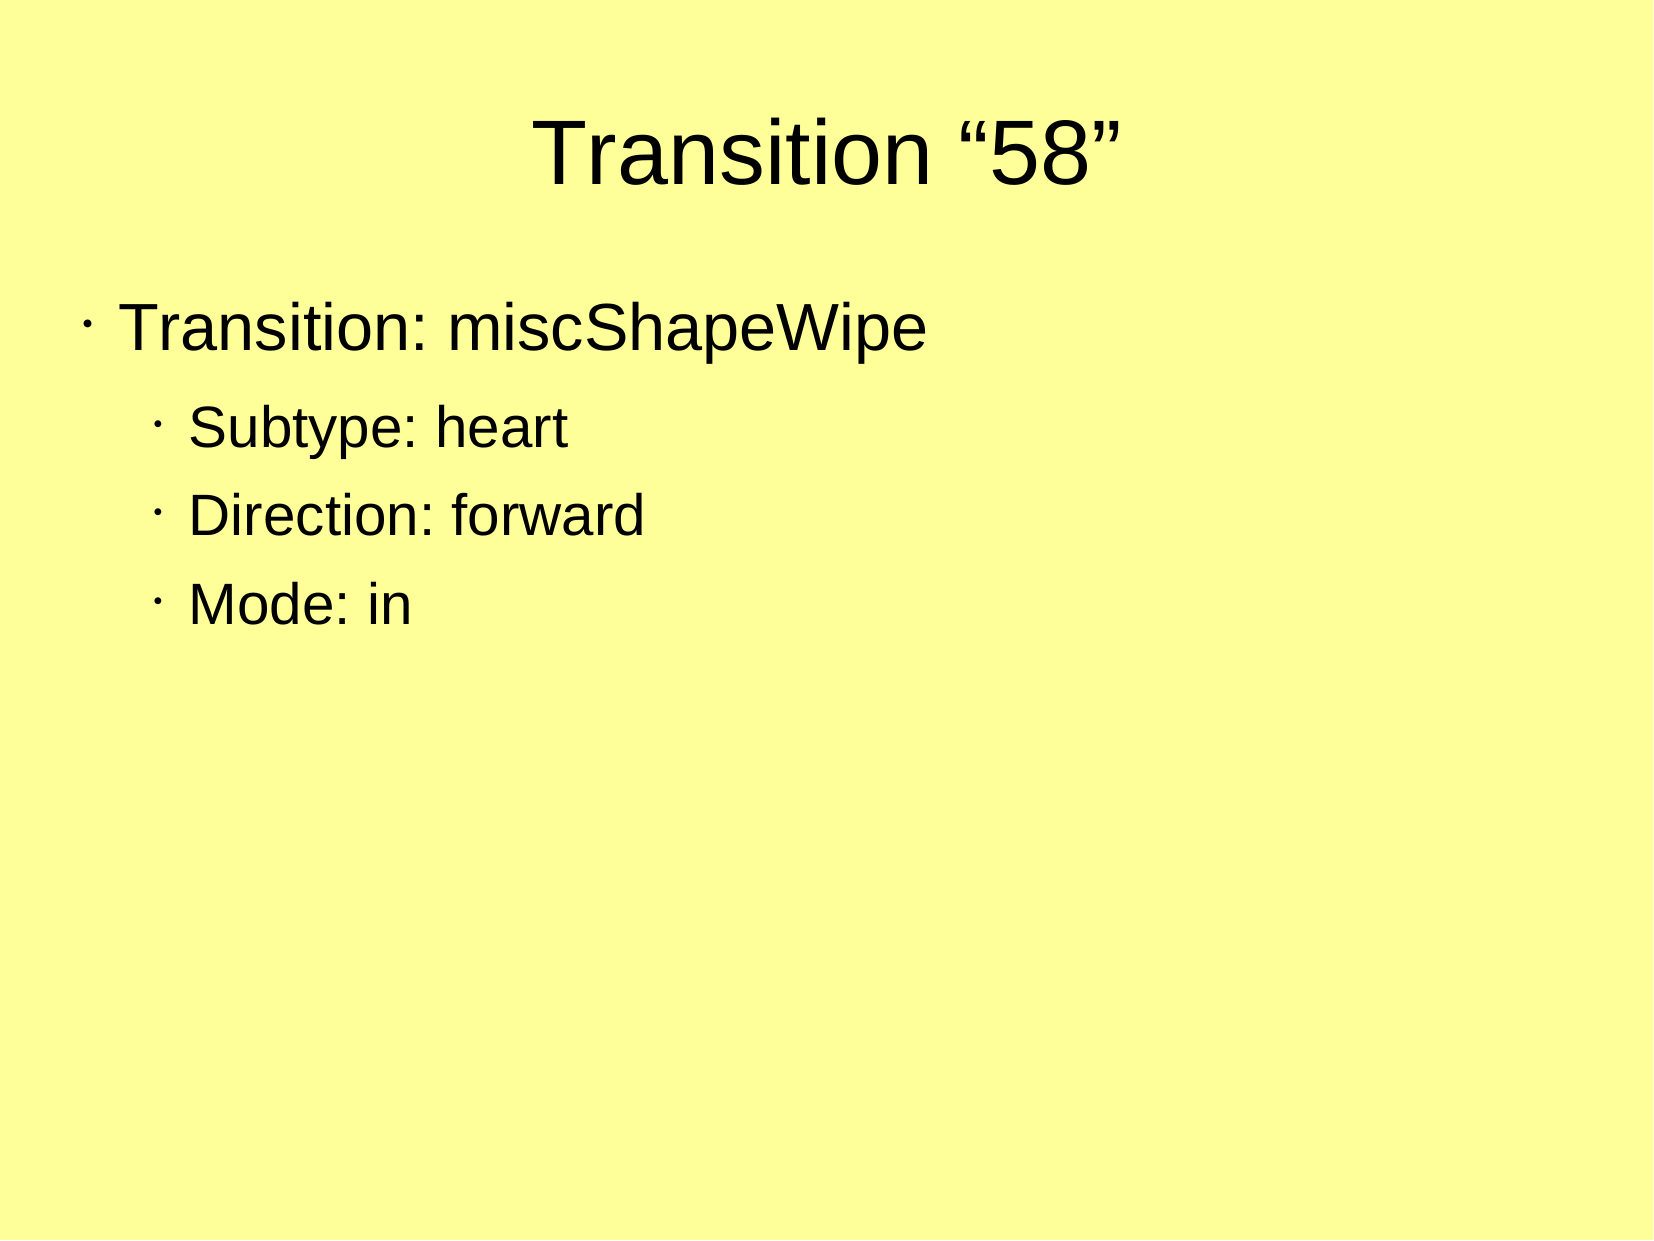

# Transition “58”
Transition: miscShapeWipe
Subtype: heart
Direction: forward
Mode: in